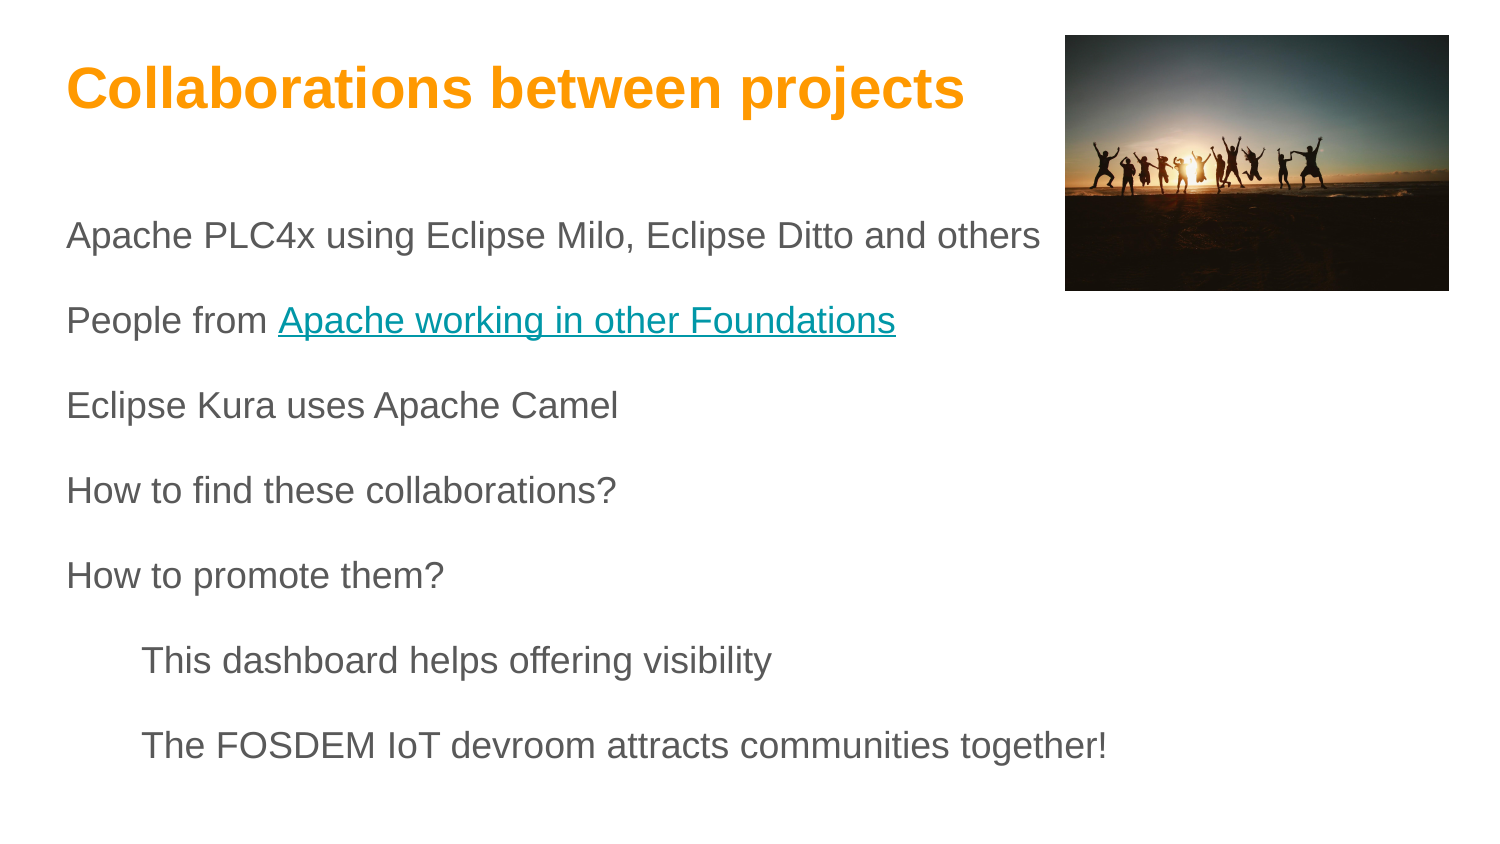

# Collaborations between projects
Apache PLC4x using Eclipse Milo, Eclipse Ditto and others
People from Apache working in other Foundations
Eclipse Kura uses Apache Camel
How to find these collaborations?
How to promote them?
This dashboard helps offering visibility
The FOSDEM IoT devroom attracts communities together!